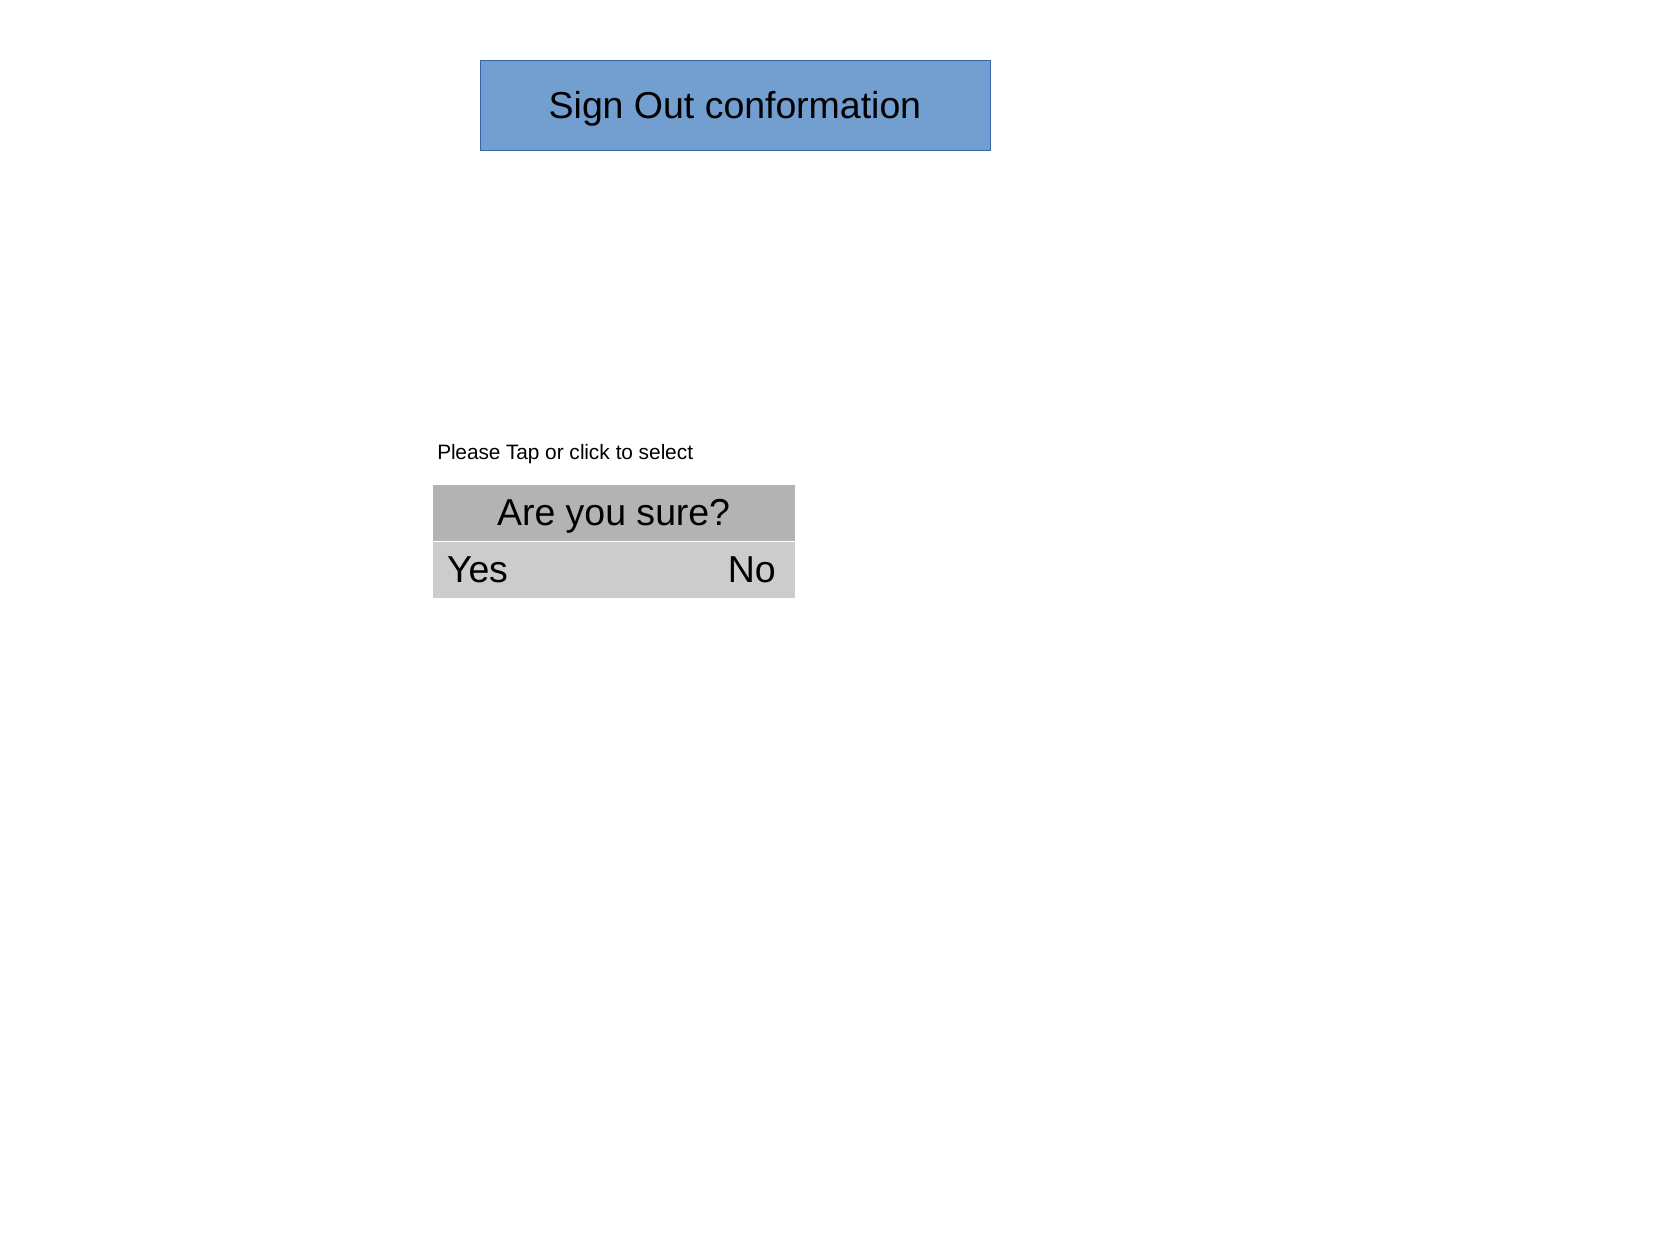

Sign Out conformation
Please Tap or click to select
| Are you sure? |
| --- |
| Yes No |